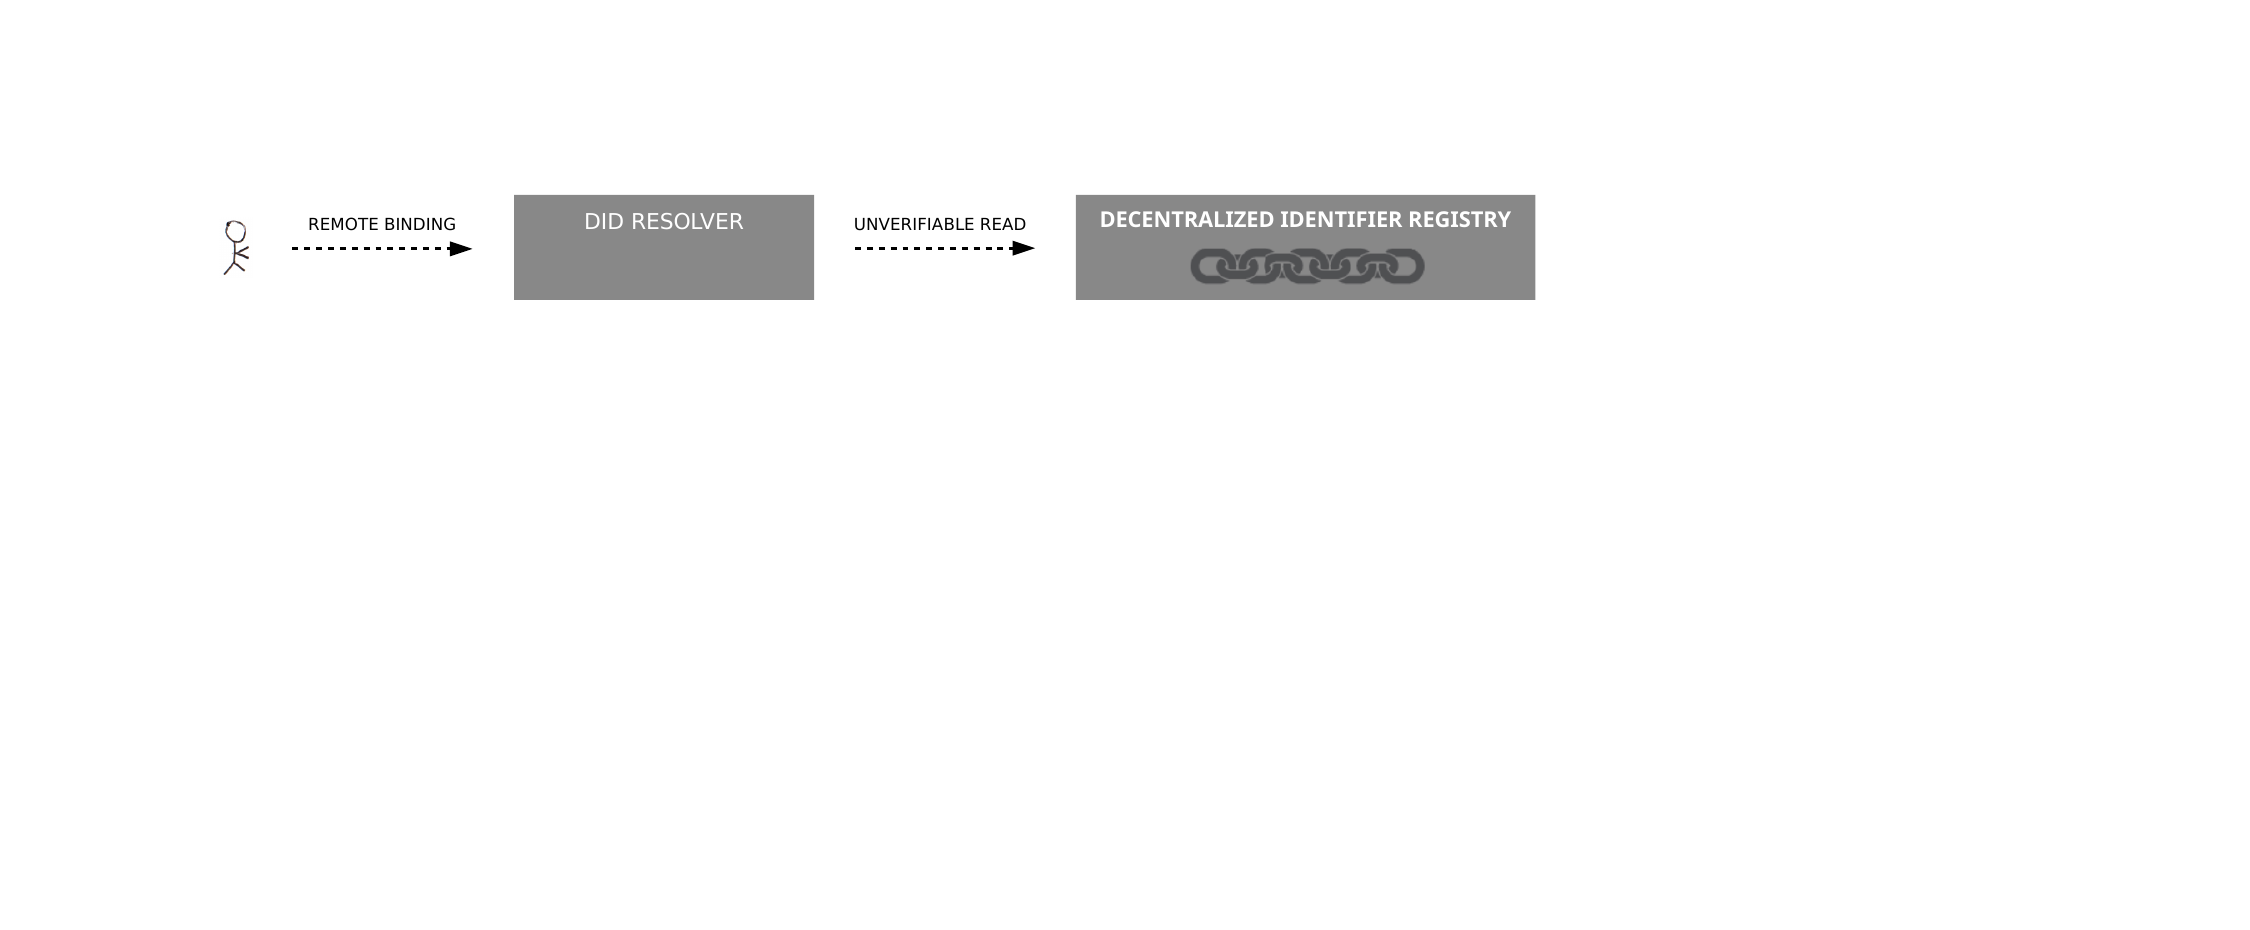

DID RESOLVER
DECENTRALIZED IDENTIFIER REGISTRY
UNVERIFIABLE READ
REMOTE BINDING